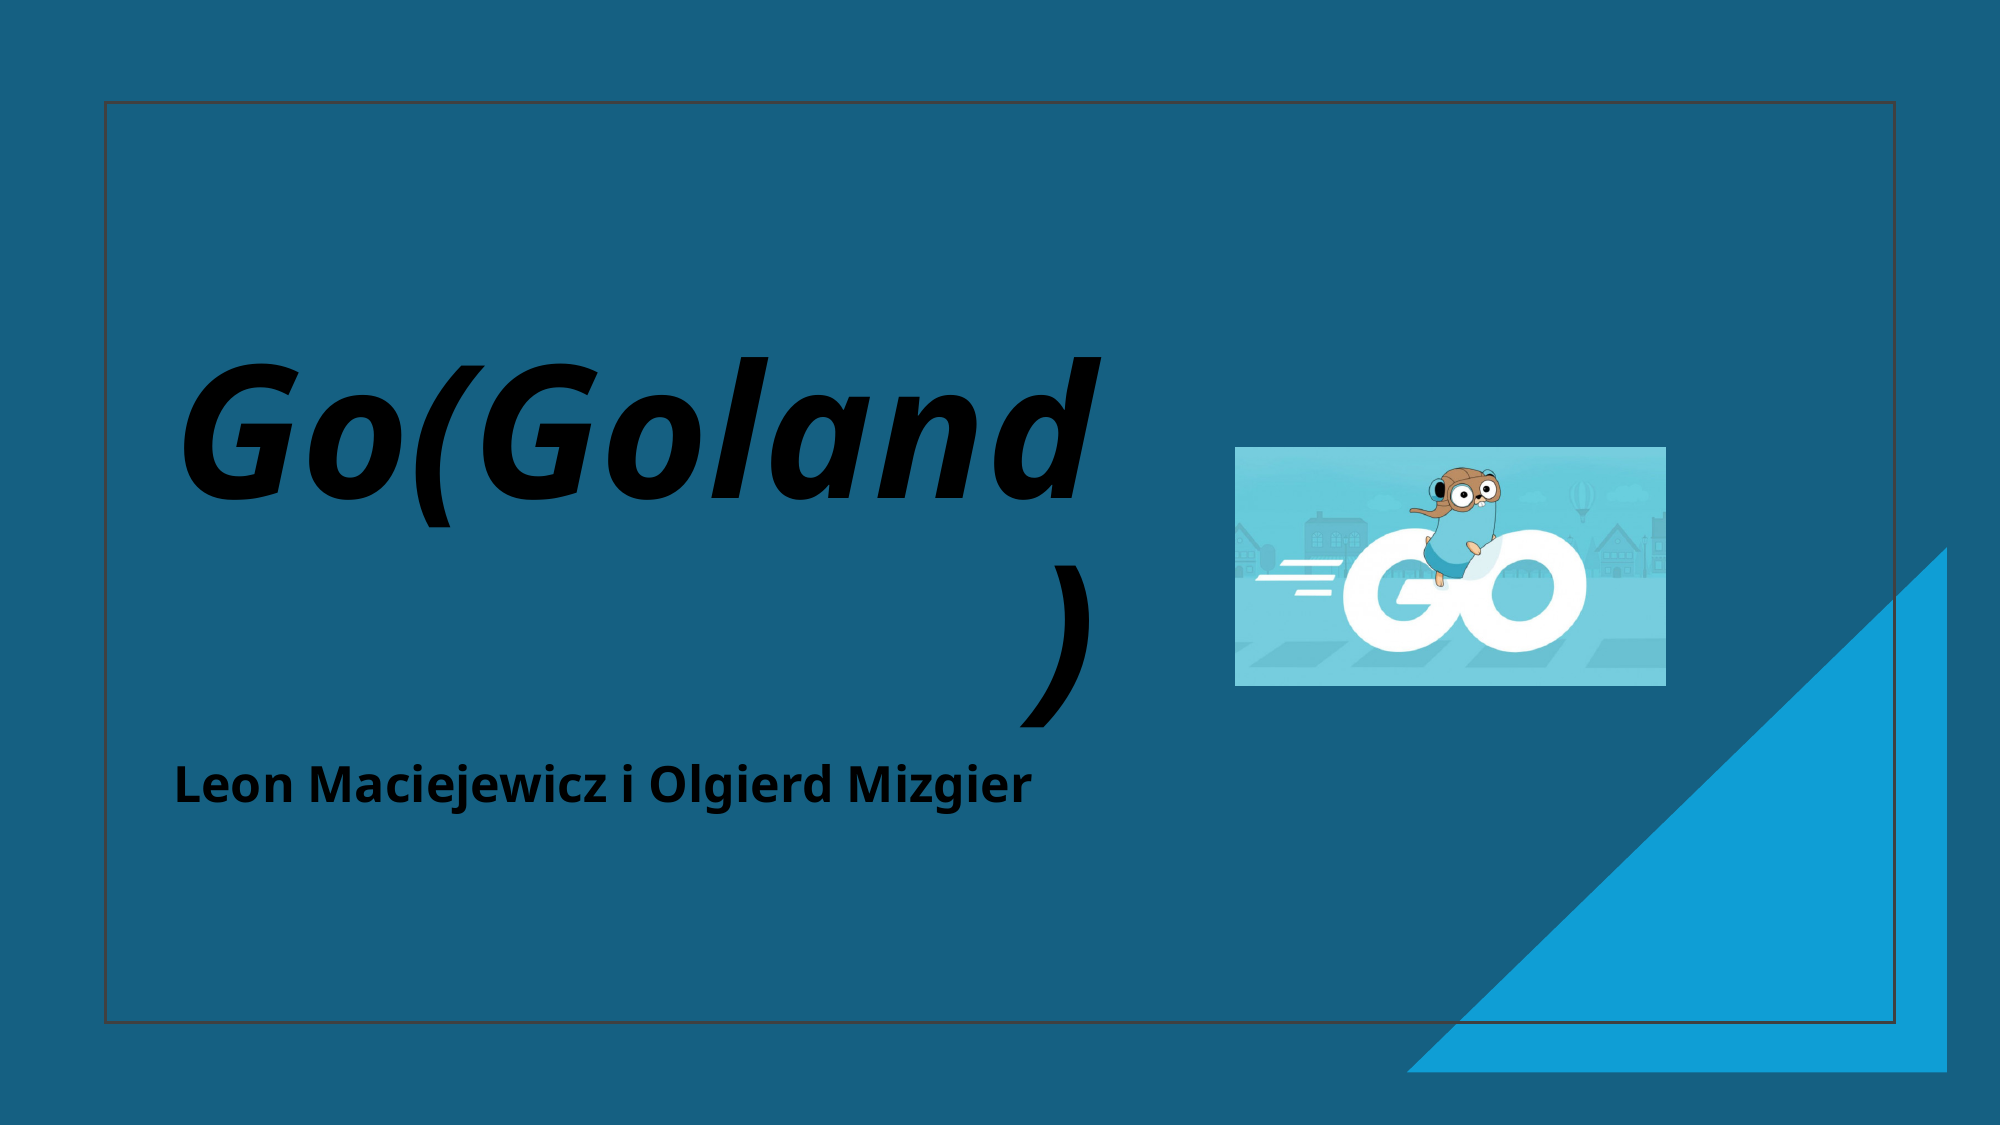

# Go(Goland)
Leon Maciejewicz i Olgierd Mizgier